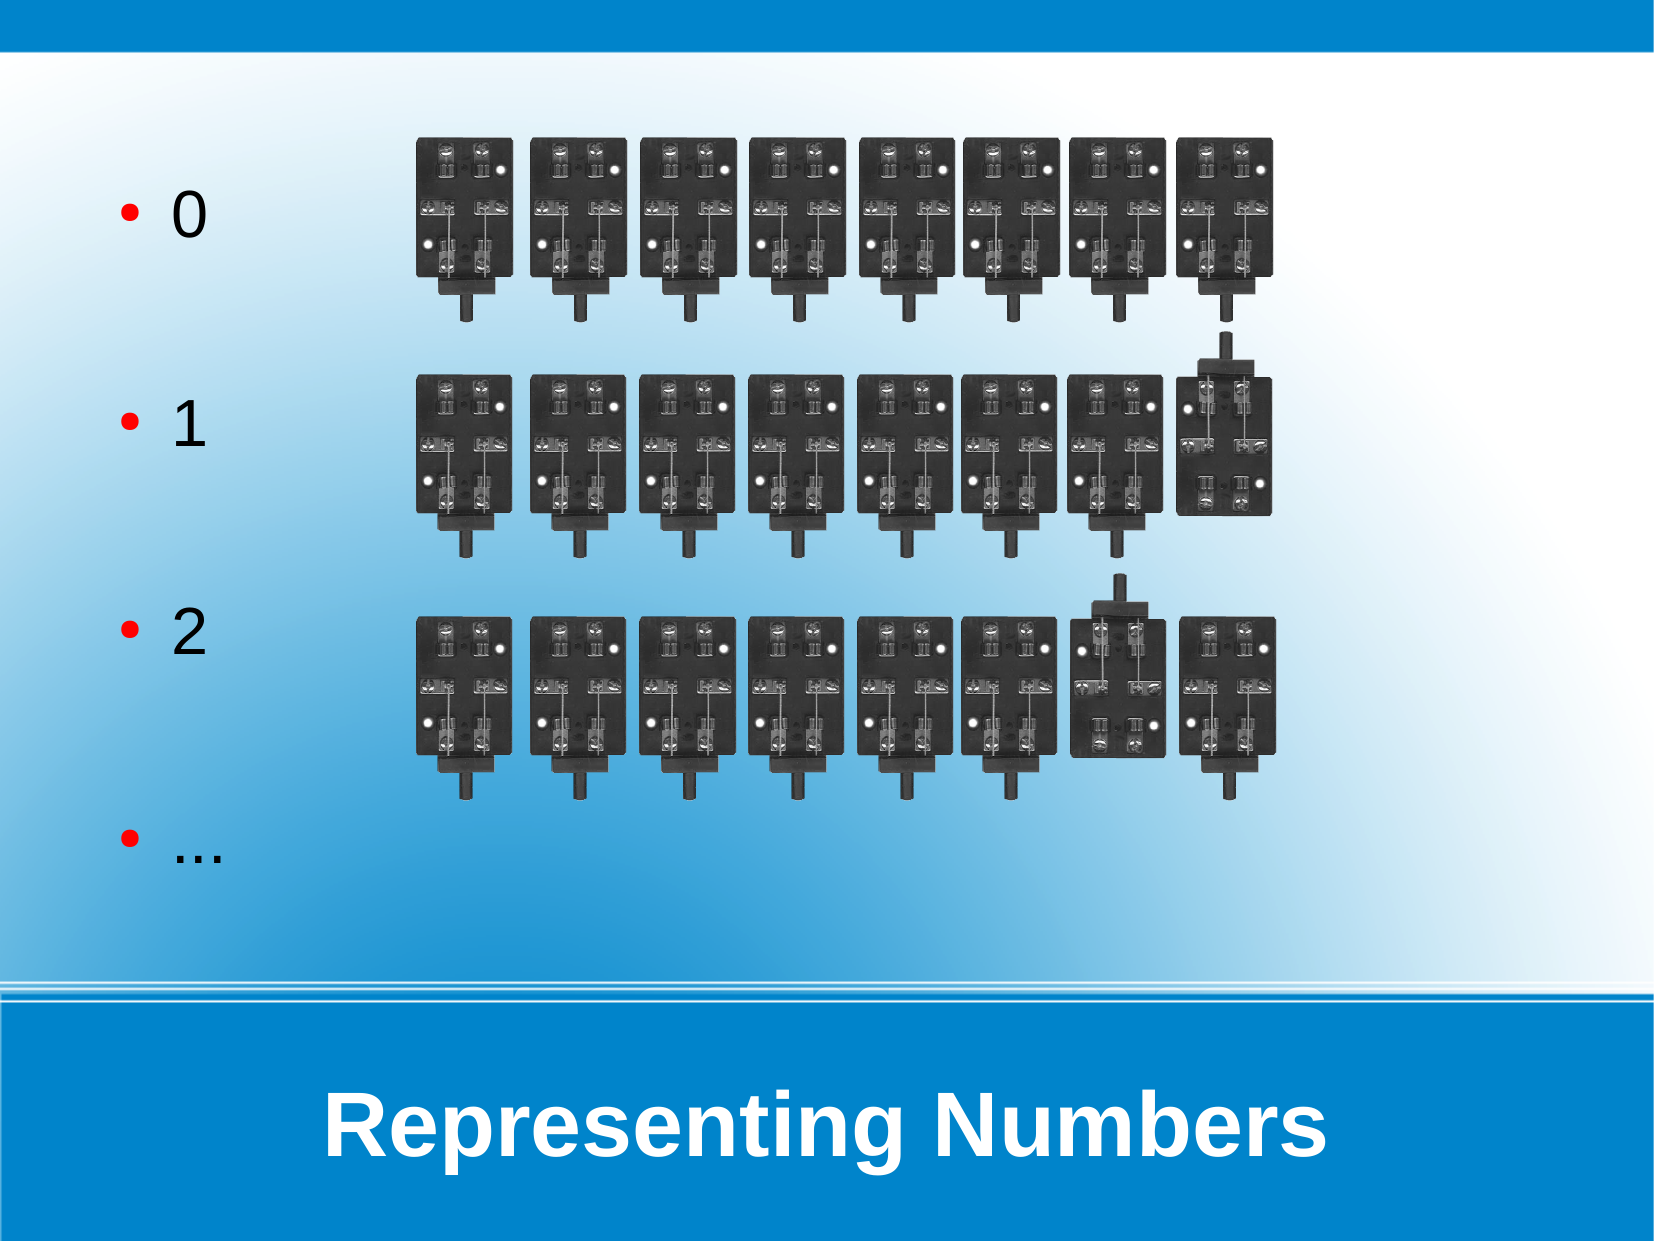

0
1
2
...
# Representing Numbers